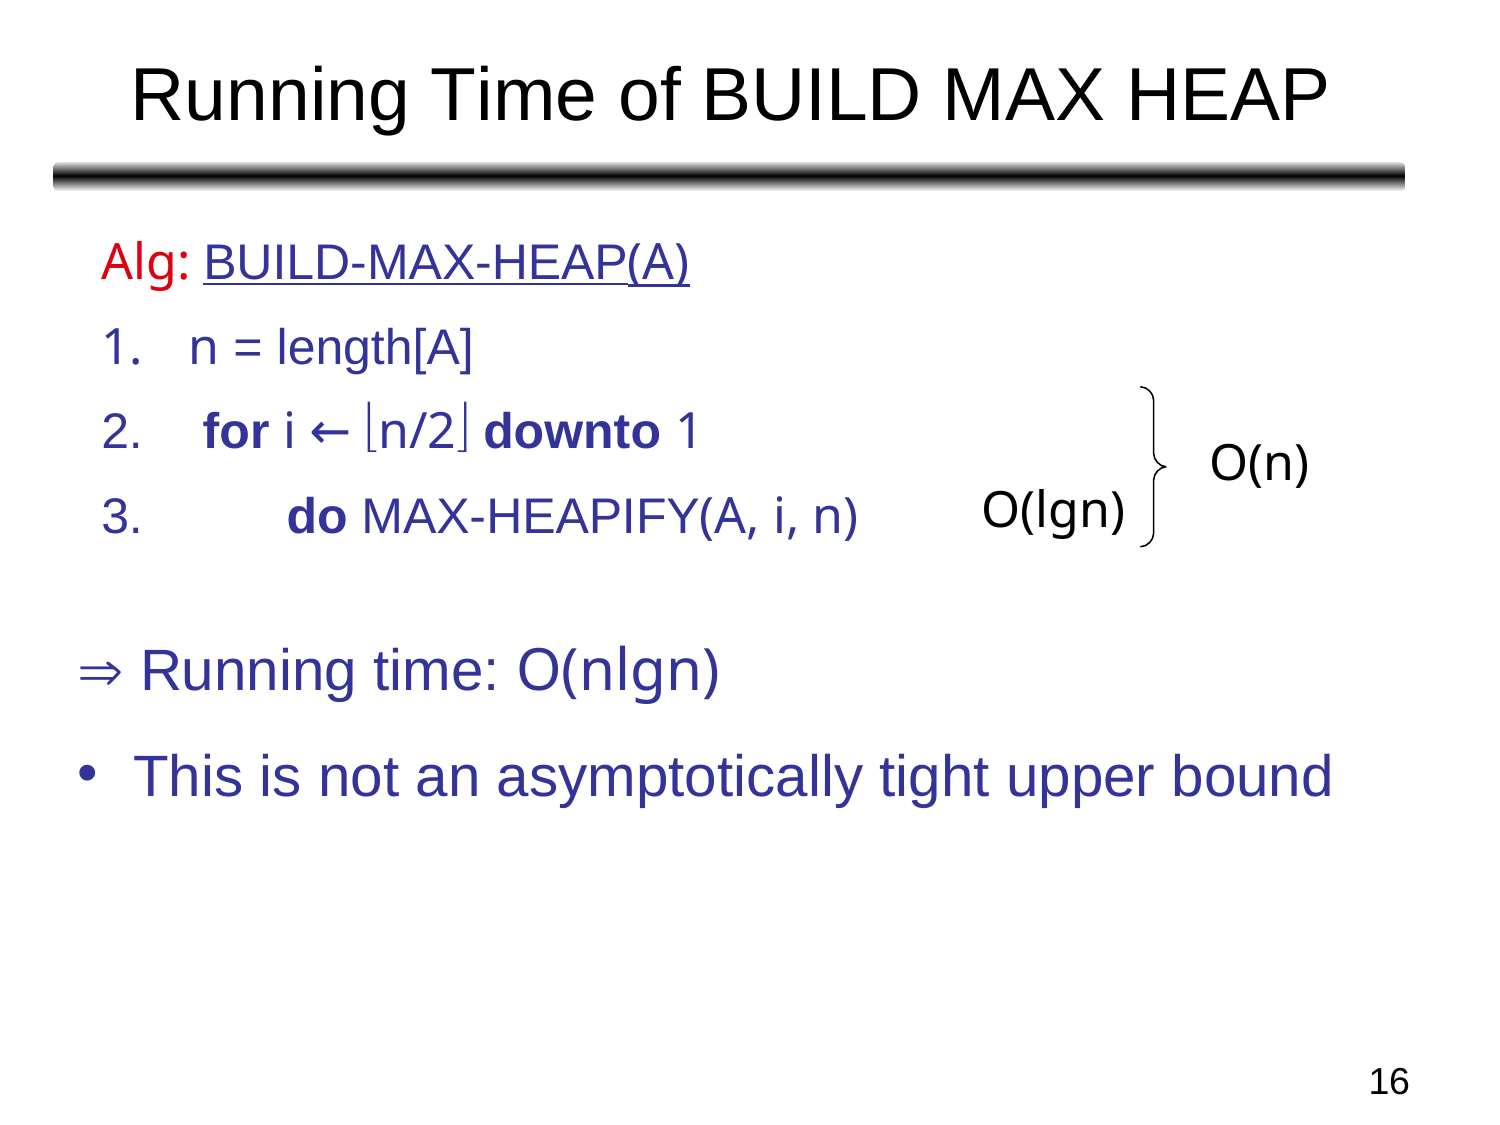

# Running Time of BUILD MAX HEAP
Alg: BUILD-MAX-HEAP(A)
n = length[A]
 for i ← n/2 downto 1
 do MAX-HEAPIFY(A, i, n)
O(n)
O(lgn)
 Running time: O(nlgn)
This is not an asymptotically tight upper bound
16